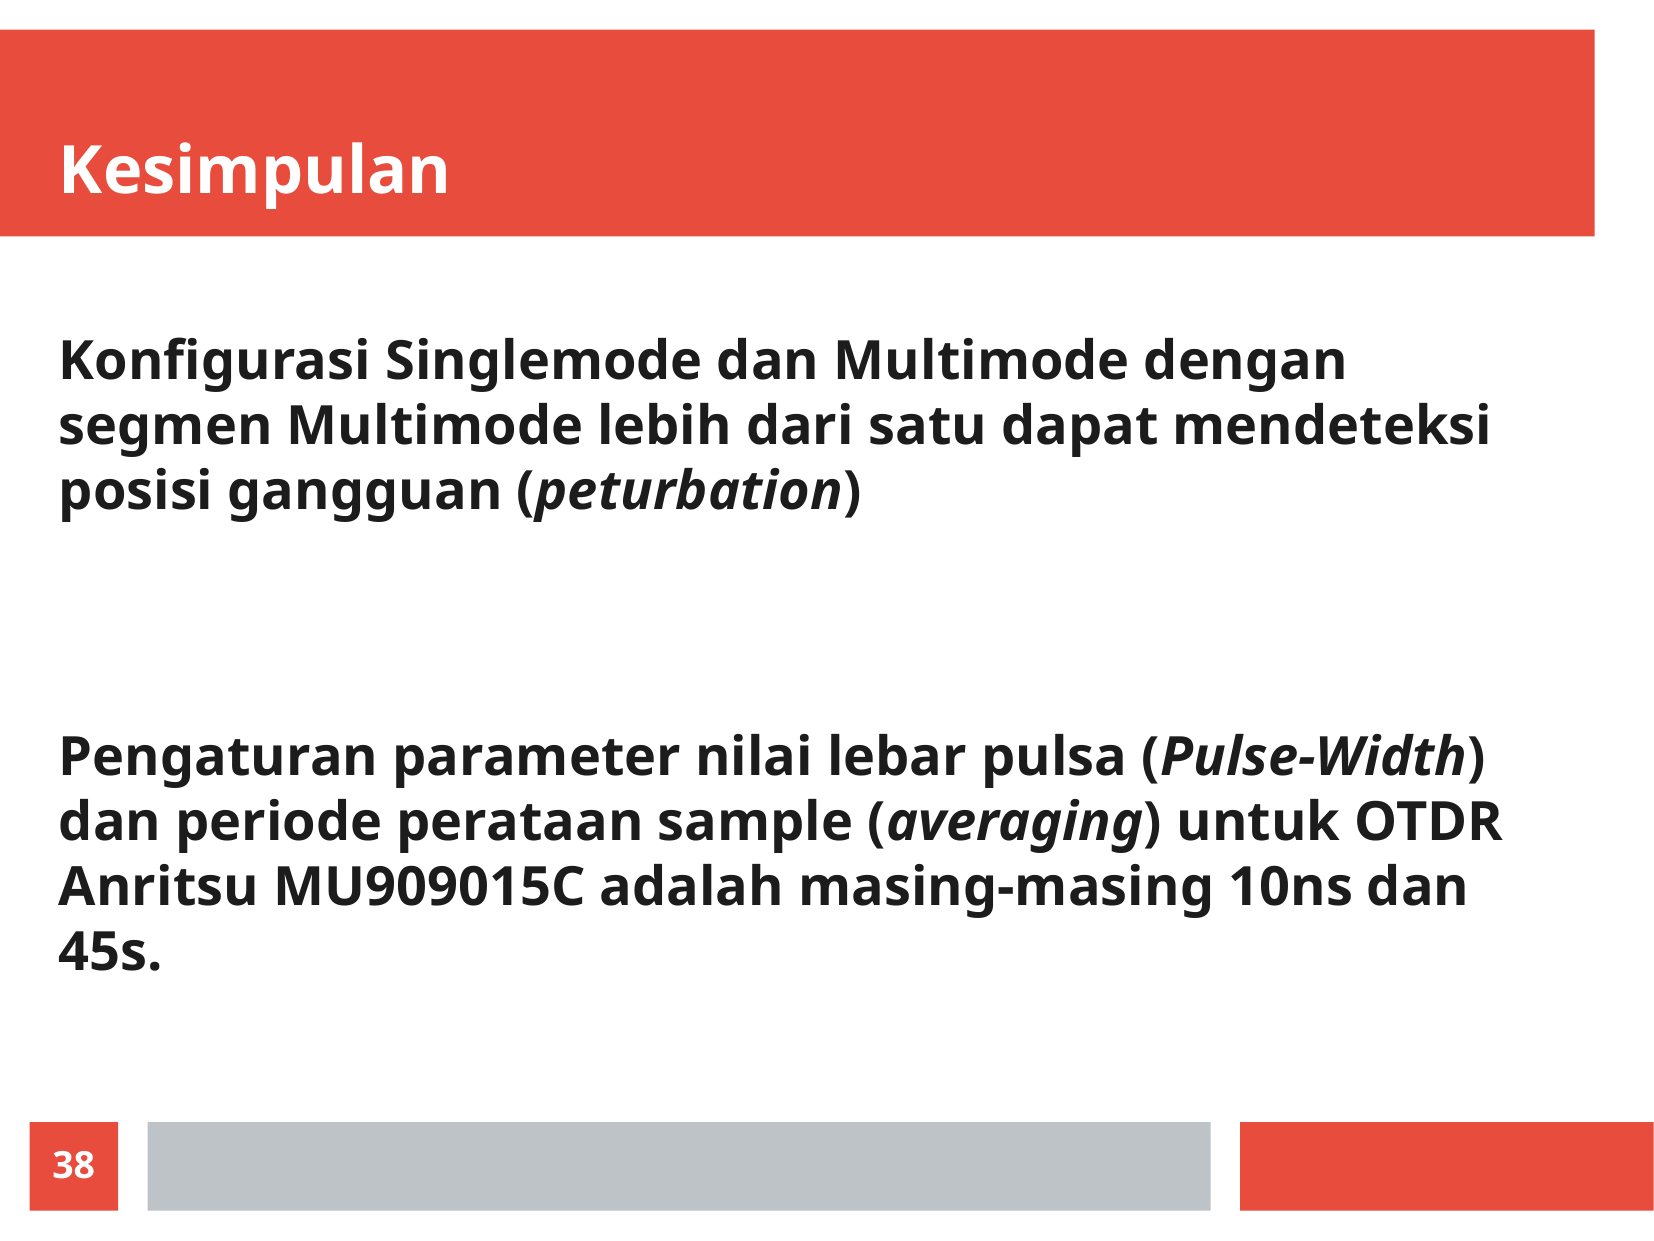

# Kesimpulan
Konfigurasi Singlemode dan Multimode dengan segmen Multimode lebih dari satu dapat mendeteksi posisi gangguan (peturbation)
Pengaturan parameter nilai lebar pulsa (Pulse-Width) dan periode perataan sample (averaging) untuk OTDR Anritsu MU909015C adalah masing-masing 10ns dan 45s.